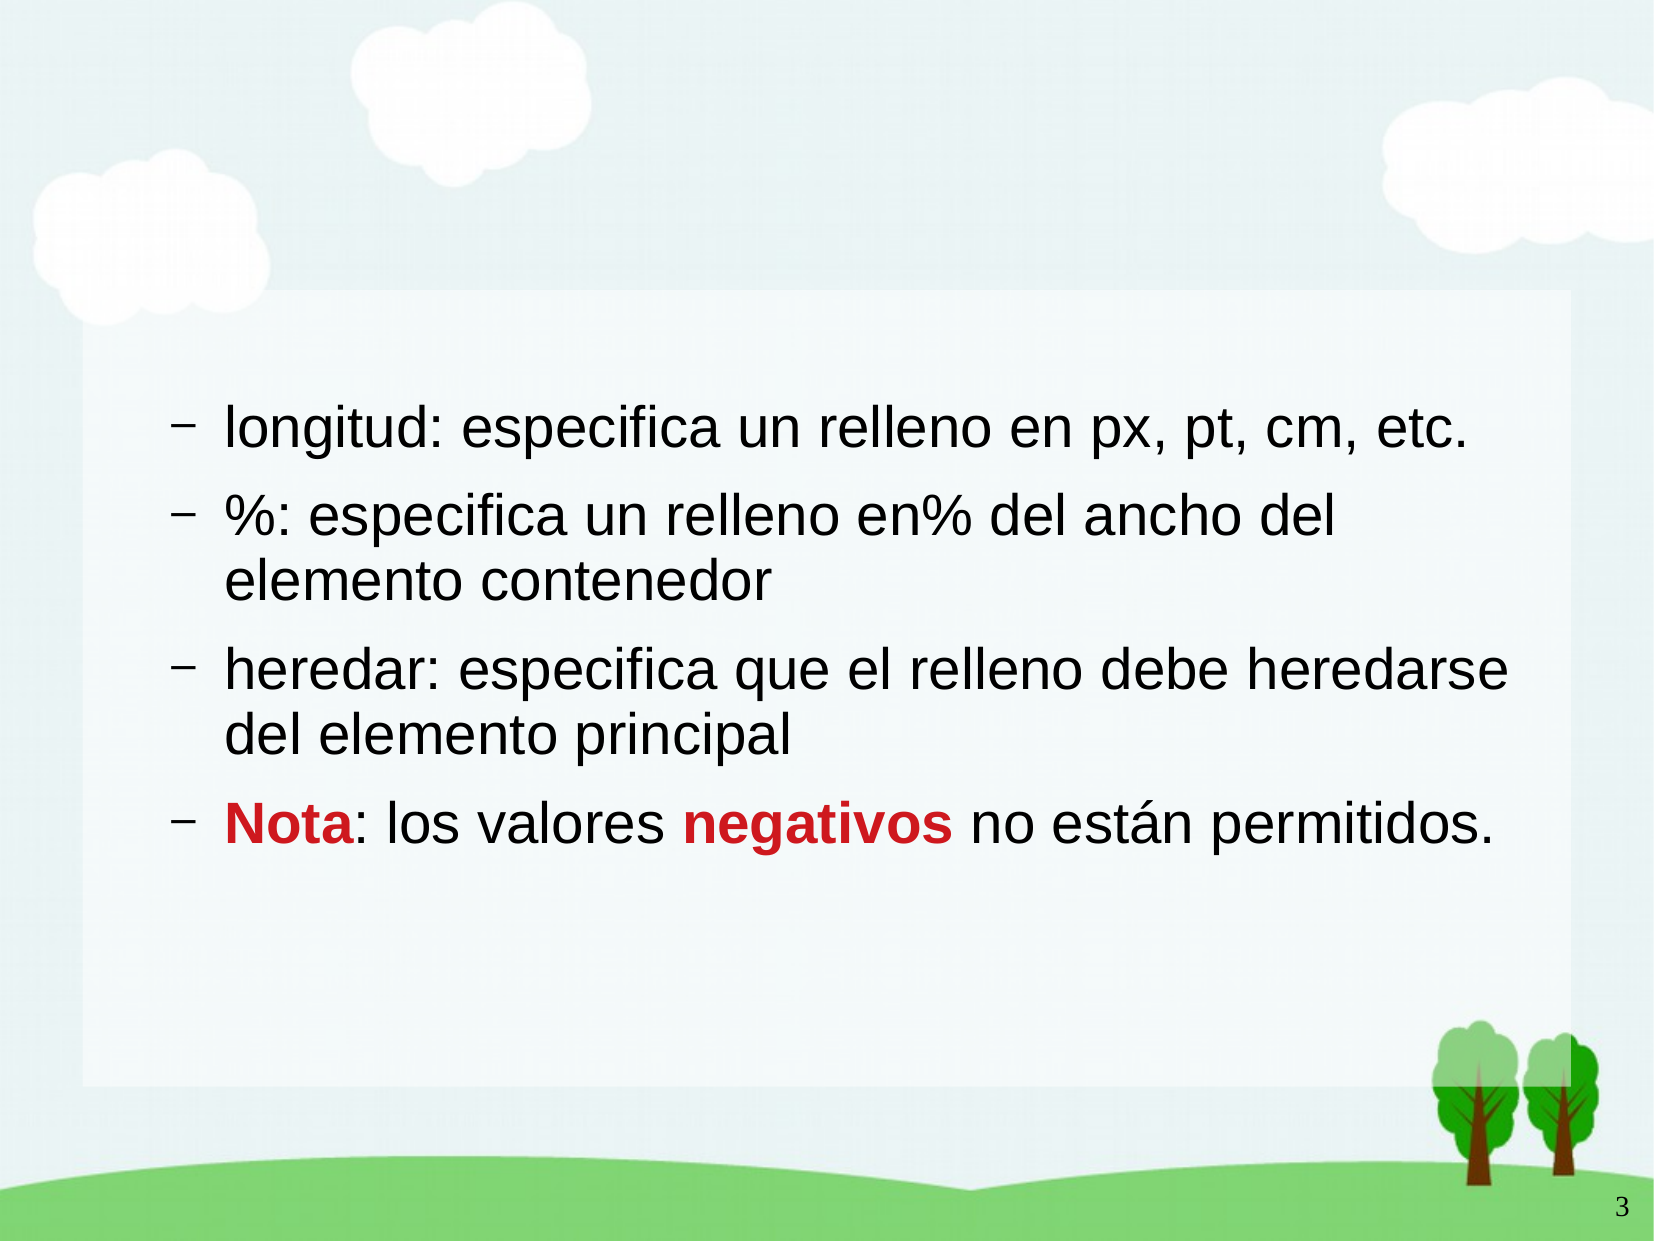

#
longitud: especifica un relleno en px, pt, cm, etc.
%: especifica un relleno en% del ancho del elemento contenedor
heredar: especifica que el relleno debe heredarse del elemento principal
Nota: los valores negativos no están permitidos.
3